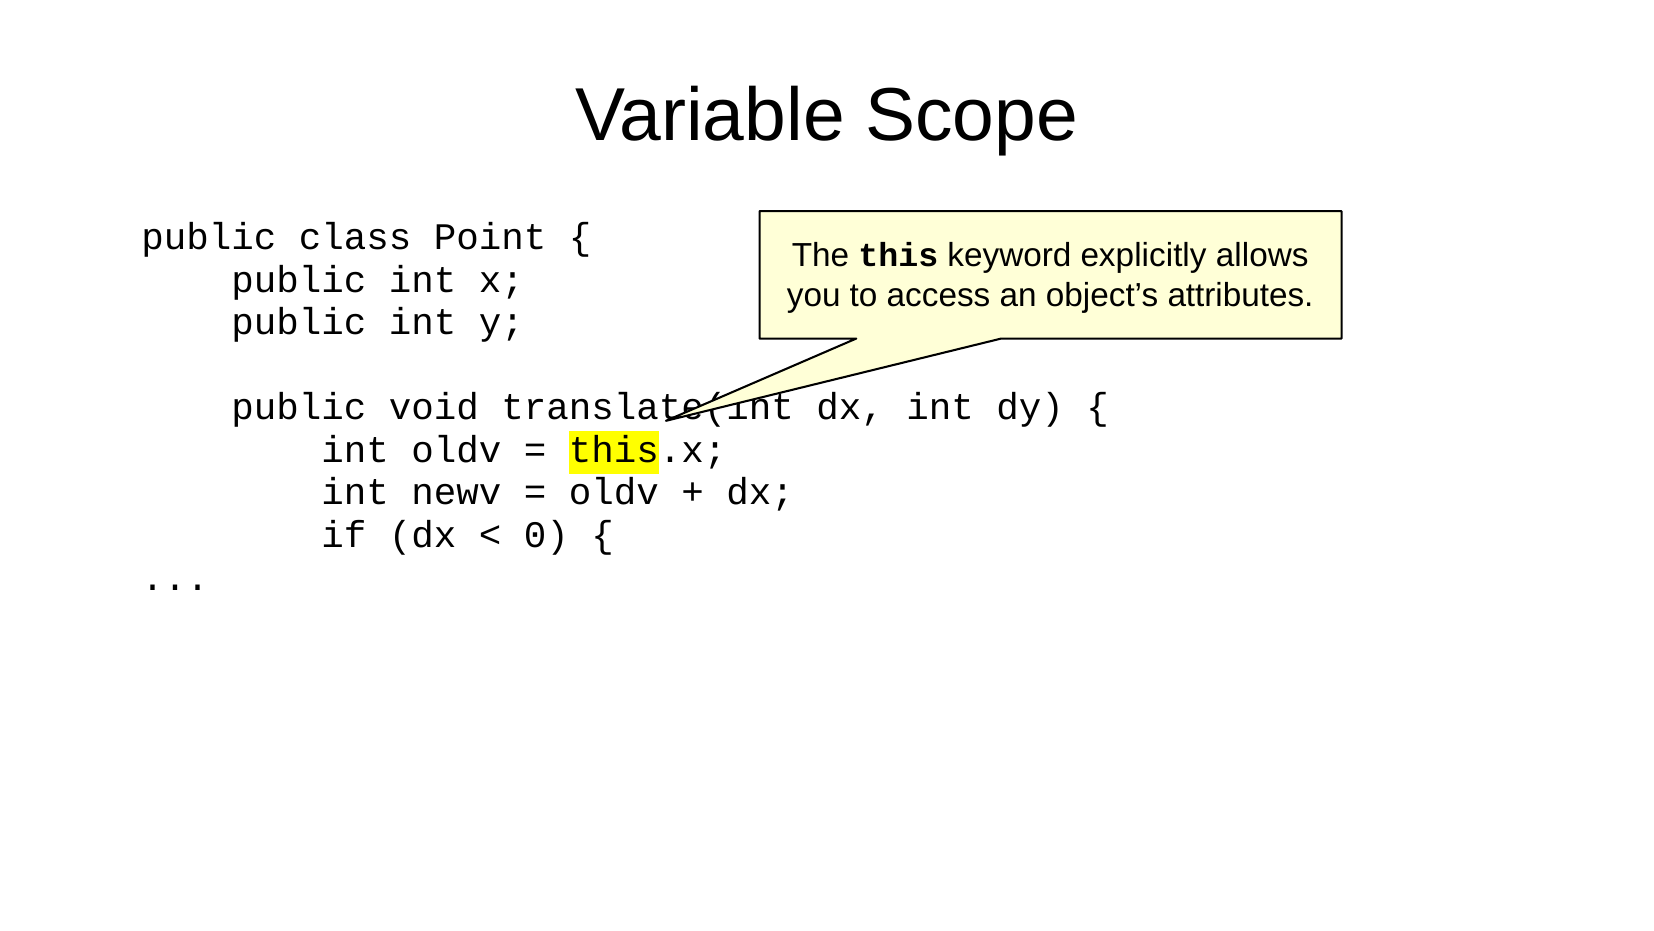

# Variable Scope
public class Point {
 public int x;
 public int y;
 public void translate(int dx, int dy) {
 int oldv = this.x;
 int newv = oldv + dx;
 if (dx < 0) {
...
The this keyword explicitly allows
you to access an object’s attributes.